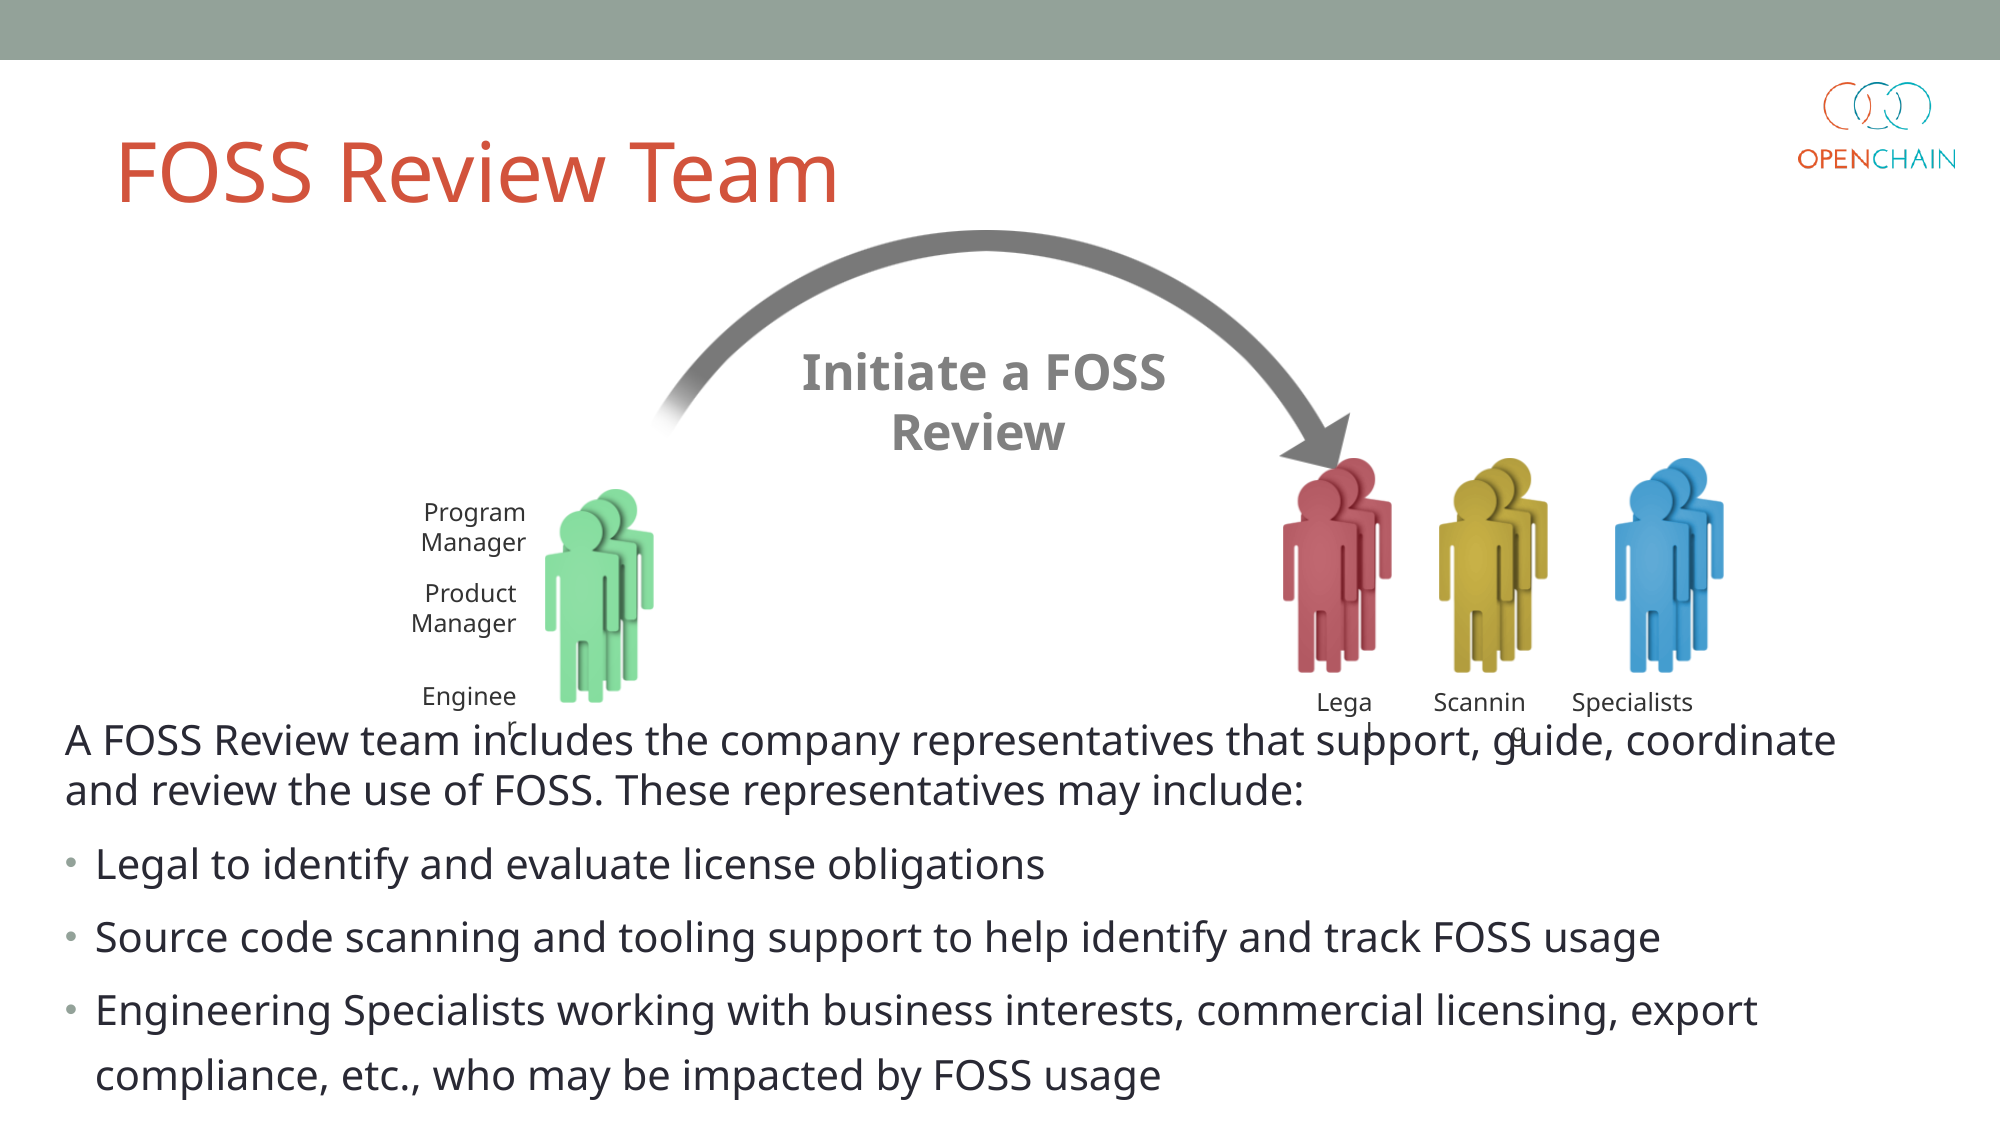

FOSS Review Team
Initiate a FOSS Review
Program Manager
Product Manager
 Engineer
Legal
Scanning
Specialists
A FOSS Review team includes the company representatives that support, guide, coordinate and review the use of FOSS. These representatives may include:
Legal to identify and evaluate license obligations
Source code scanning and tooling support to help identify and track FOSS usage
Engineering Specialists working with business interests, commercial licensing, export compliance, etc., who may be impacted by FOSS usage